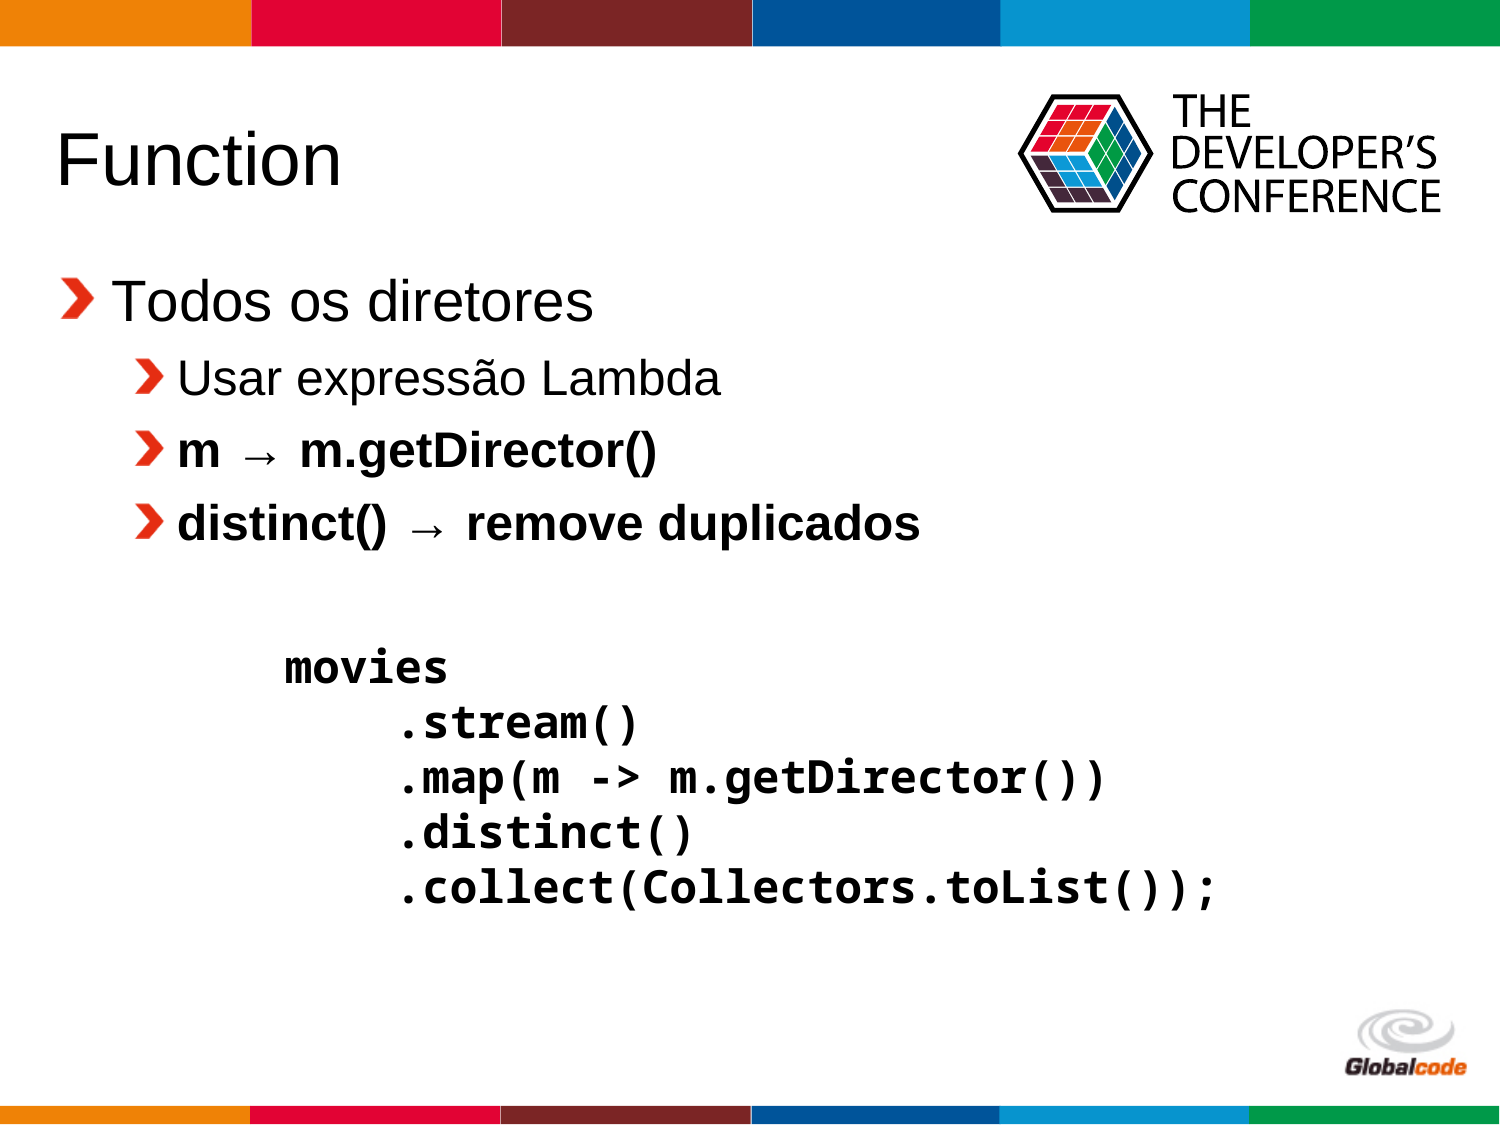

# Function
Todos os diretores
Usar expressão Lambda
m → m.getDirector()
distinct() → remove duplicados
movies
 .stream()
 .map(m -> m.getDirector())
 .distinct()
 .collect(Collectors.toList());